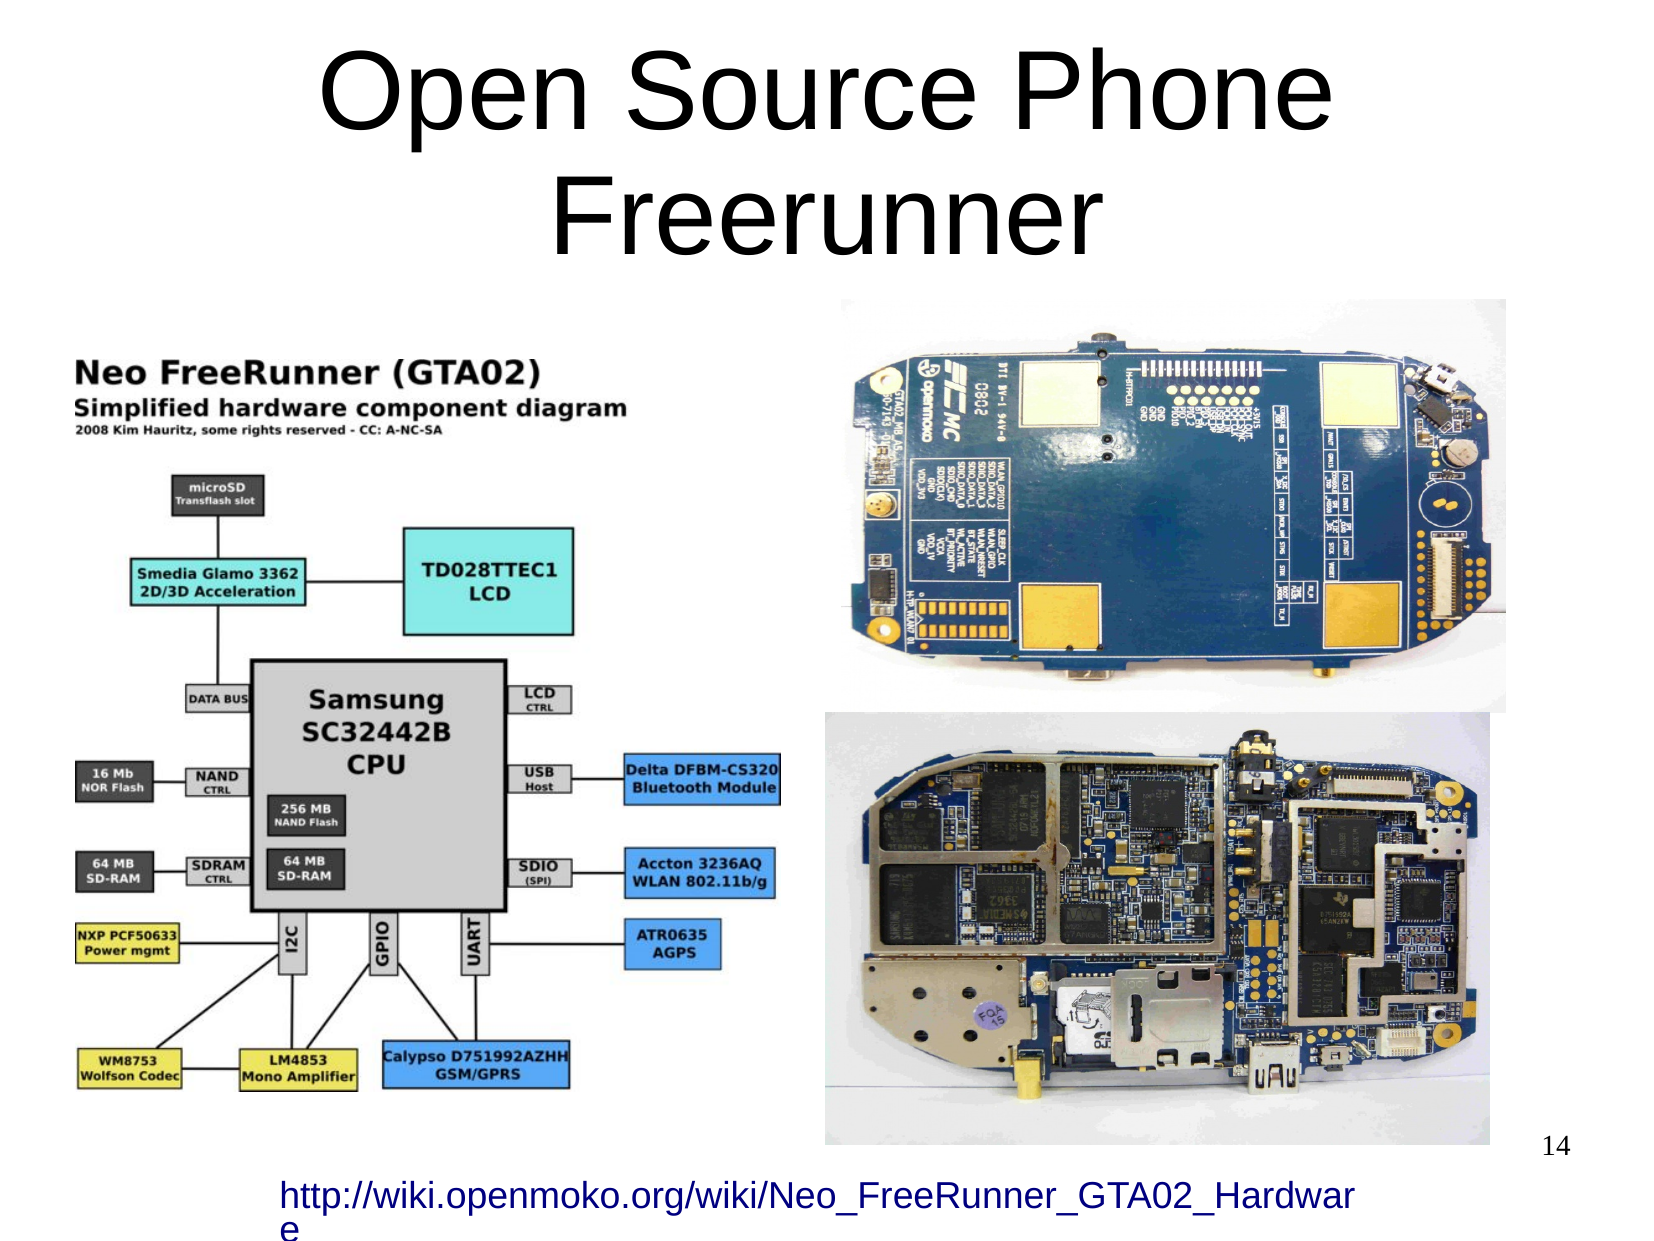

# Open Source Phone Freerunner
14
http://wiki.openmoko.org/wiki/Neo_FreeRunner_GTA02_Hardware